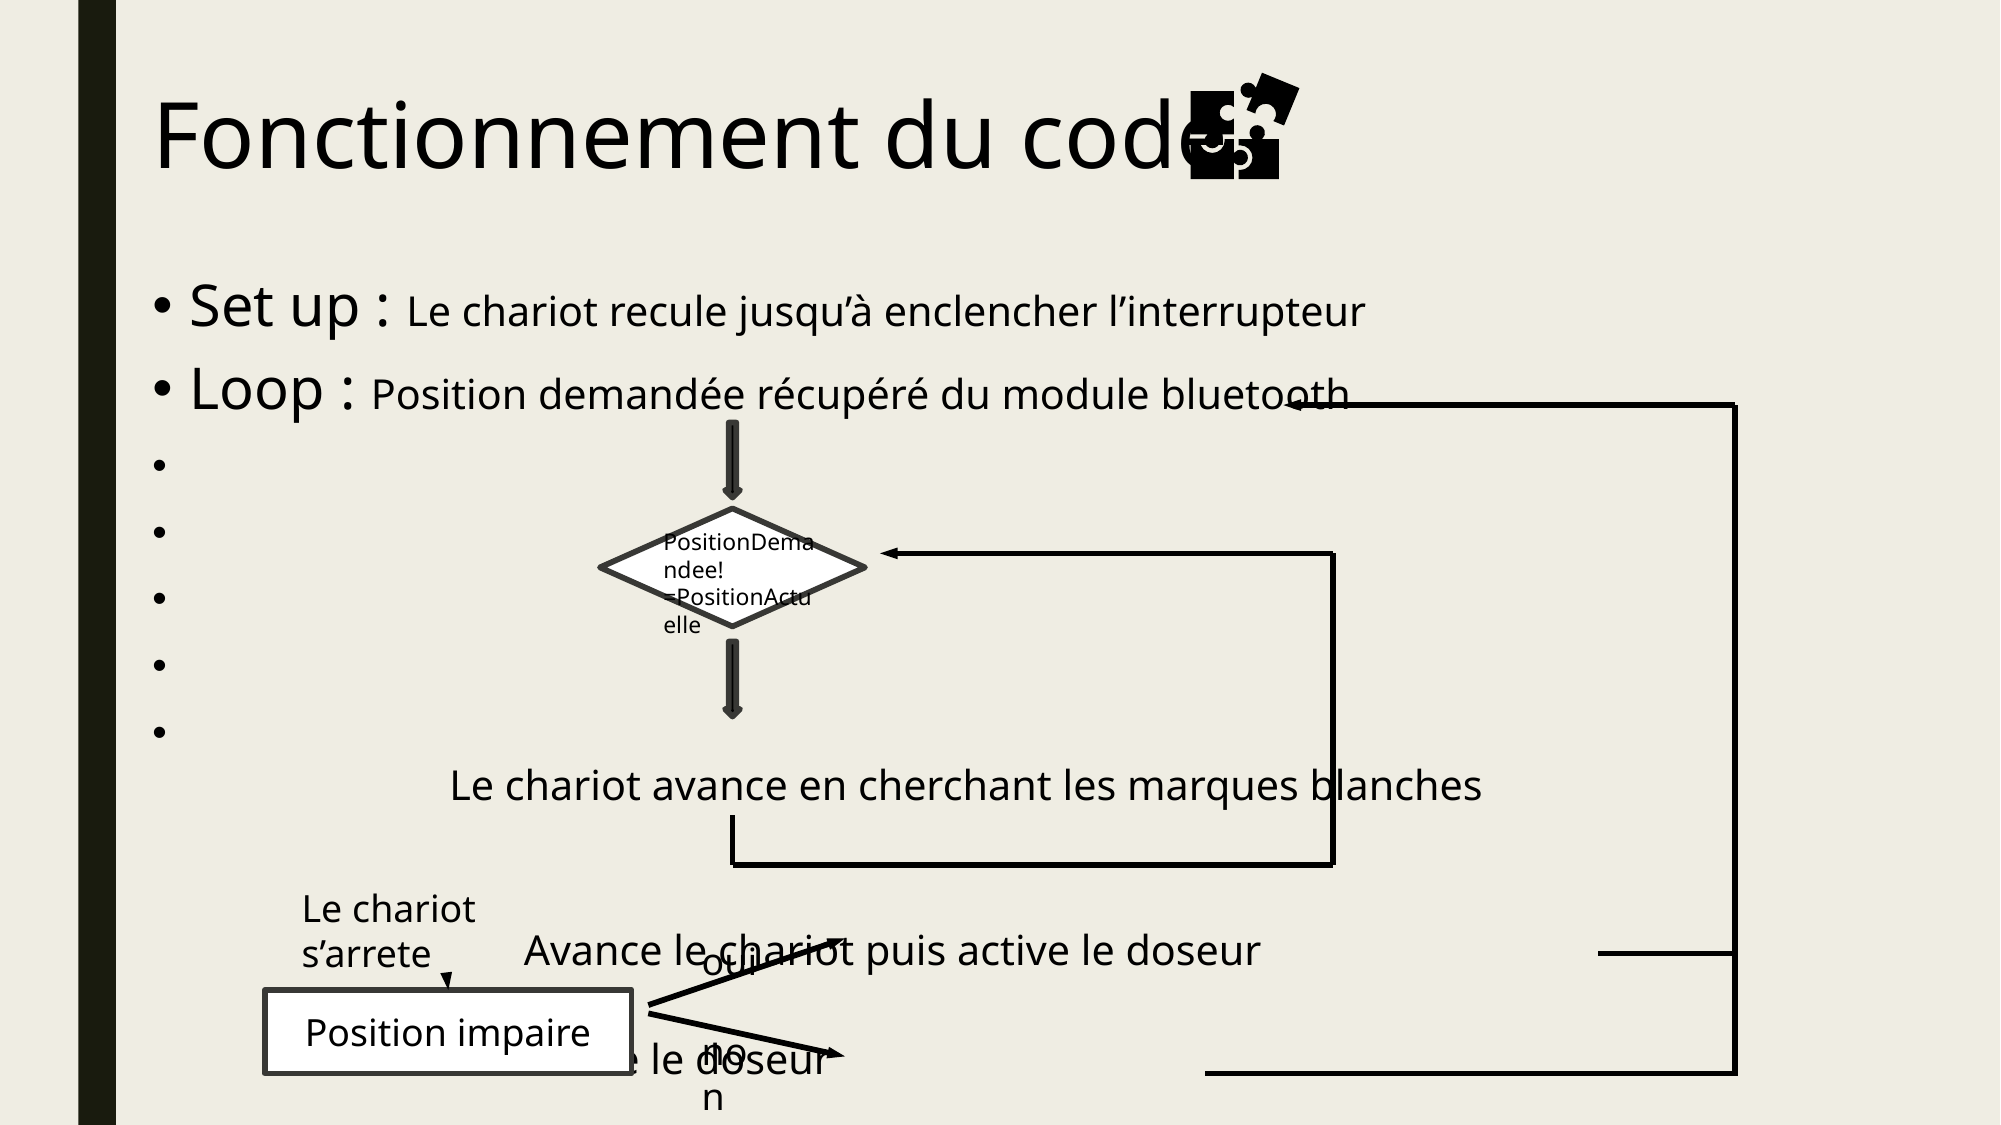

Fonctionnement du code
Set up : Le chariot recule jusqu’à enclencher l’interrupteur
Loop : Position demandée récupéré du module bluetooth
Le chariot avance en cherchant les marques blanches
				Avance le chariot puis active le doseur
				Active le doseur
PositionDemandee!=PositionActuelle
Le chariot s’arrete
oui
non
Position impaire